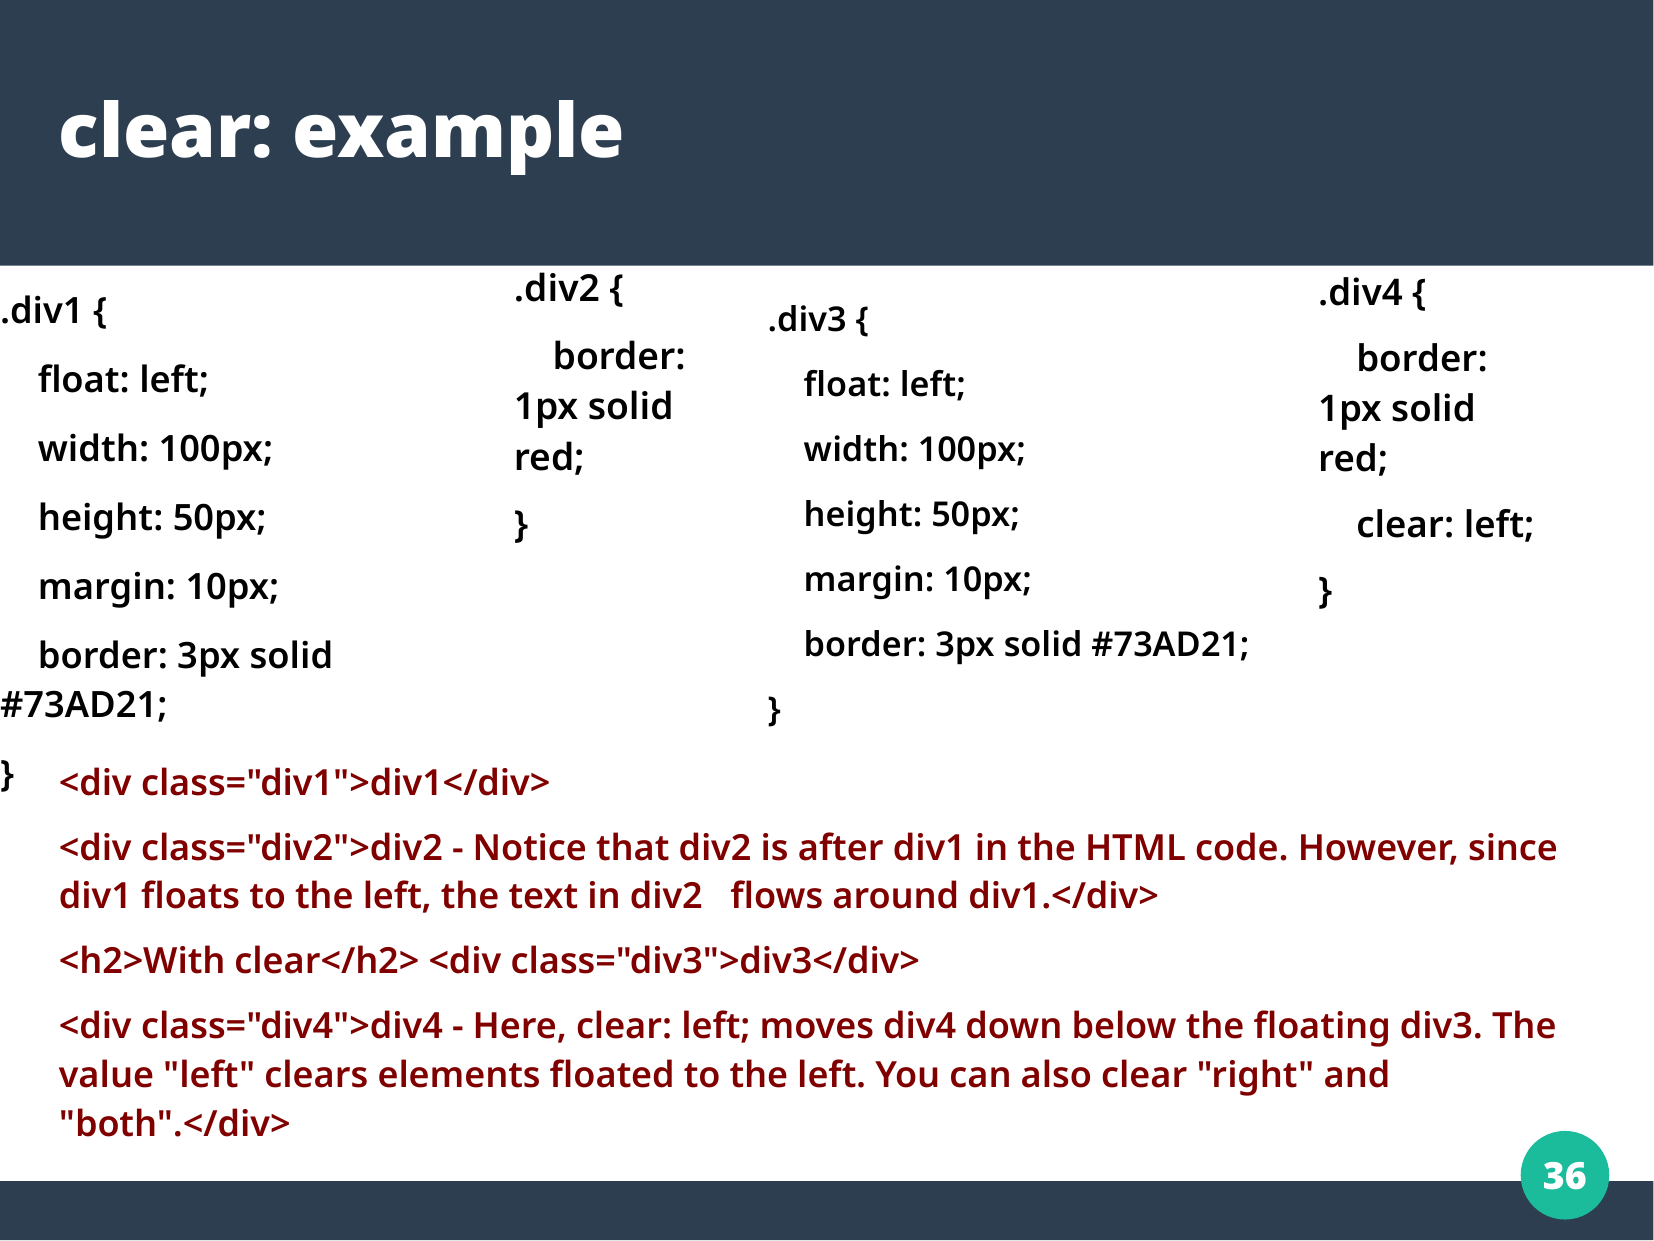

clear: example
.div2 {
 border: 1px solid red;
}
.div4 {
 border: 1px solid red;
 clear: left;
}
# .div1 {
 float: left;
 width: 100px;
 height: 50px;
 margin: 10px;
 border: 3px solid #73AD21;
}
.div3 {
 float: left;
 width: 100px;
 height: 50px;
 margin: 10px;
 border: 3px solid #73AD21;
}
<div class="div1">div1</div>
<div class="div2">div2 - Notice that div2 is after div1 in the HTML code. However, since div1 floats to the left, the text in div2 flows around div1.</div>
<h2>With clear</h2> <div class="div3">div3</div>
<div class="div4">div4 - Here, clear: left; moves div4 down below the floating div3. The value "left" clears elements floated to the left. You can also clear "right" and "both".</div>
36